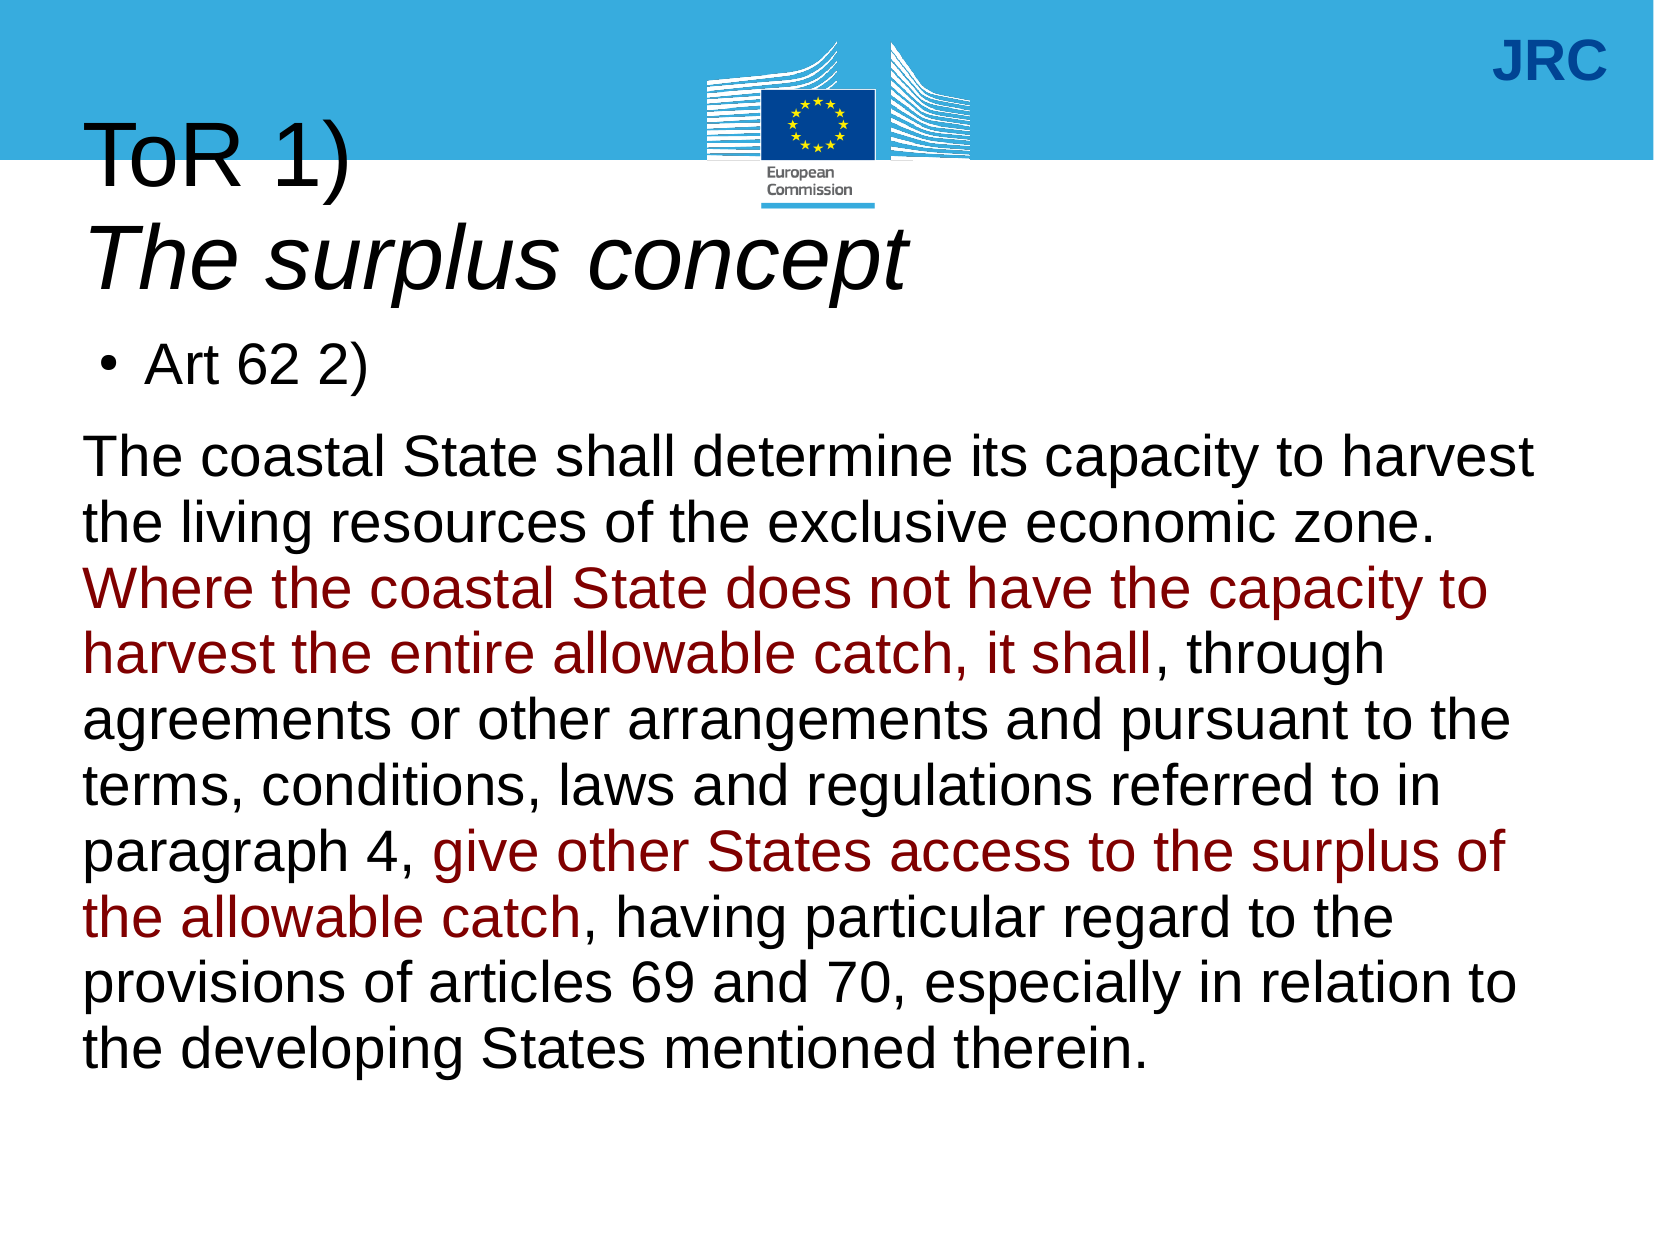

JRC
ToR 1)
The surplus concept
# Art 62 2)
The coastal State shall determine its capacity to harvest the living resources of the exclusive economic zone. Where the coastal State does not have the capacity to harvest the entire allowable catch, it shall, through agreements or other arrangements and pursuant to the terms, conditions, laws and regulations referred to in paragraph 4, give other States access to the surplus of the allowable catch, having particular regard to the provisions of articles 69 and 70, especially in relation to the developing States mentioned therein.